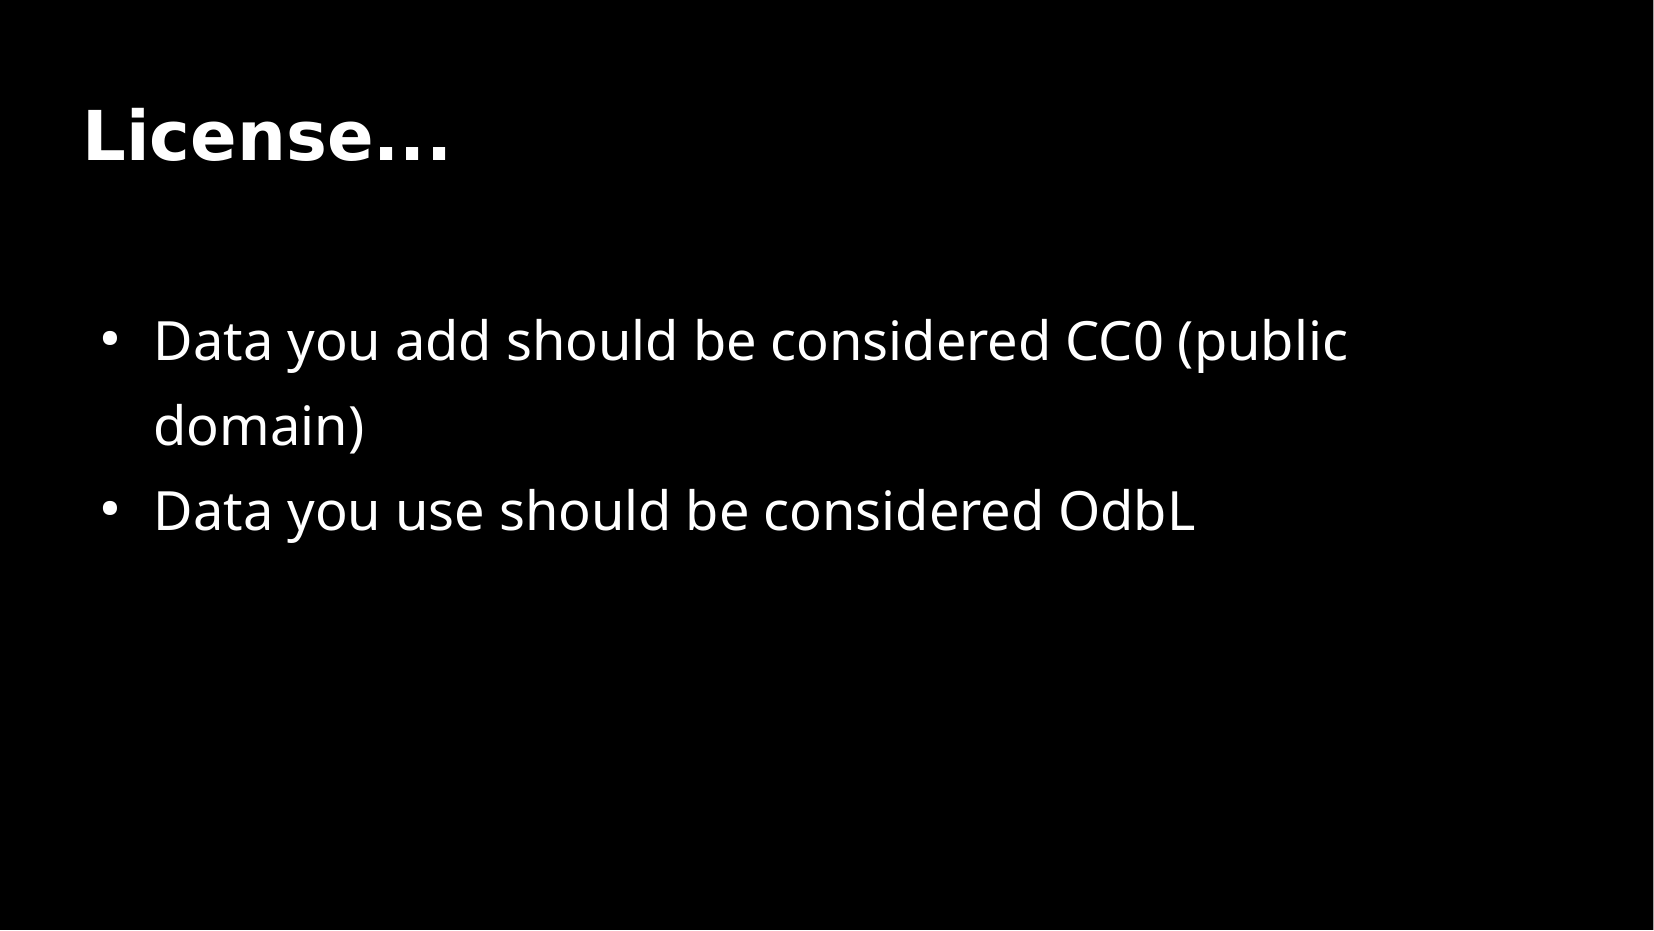

# License...
Data you add should be considered CC0 (public domain)
Data you use should be considered OdbL